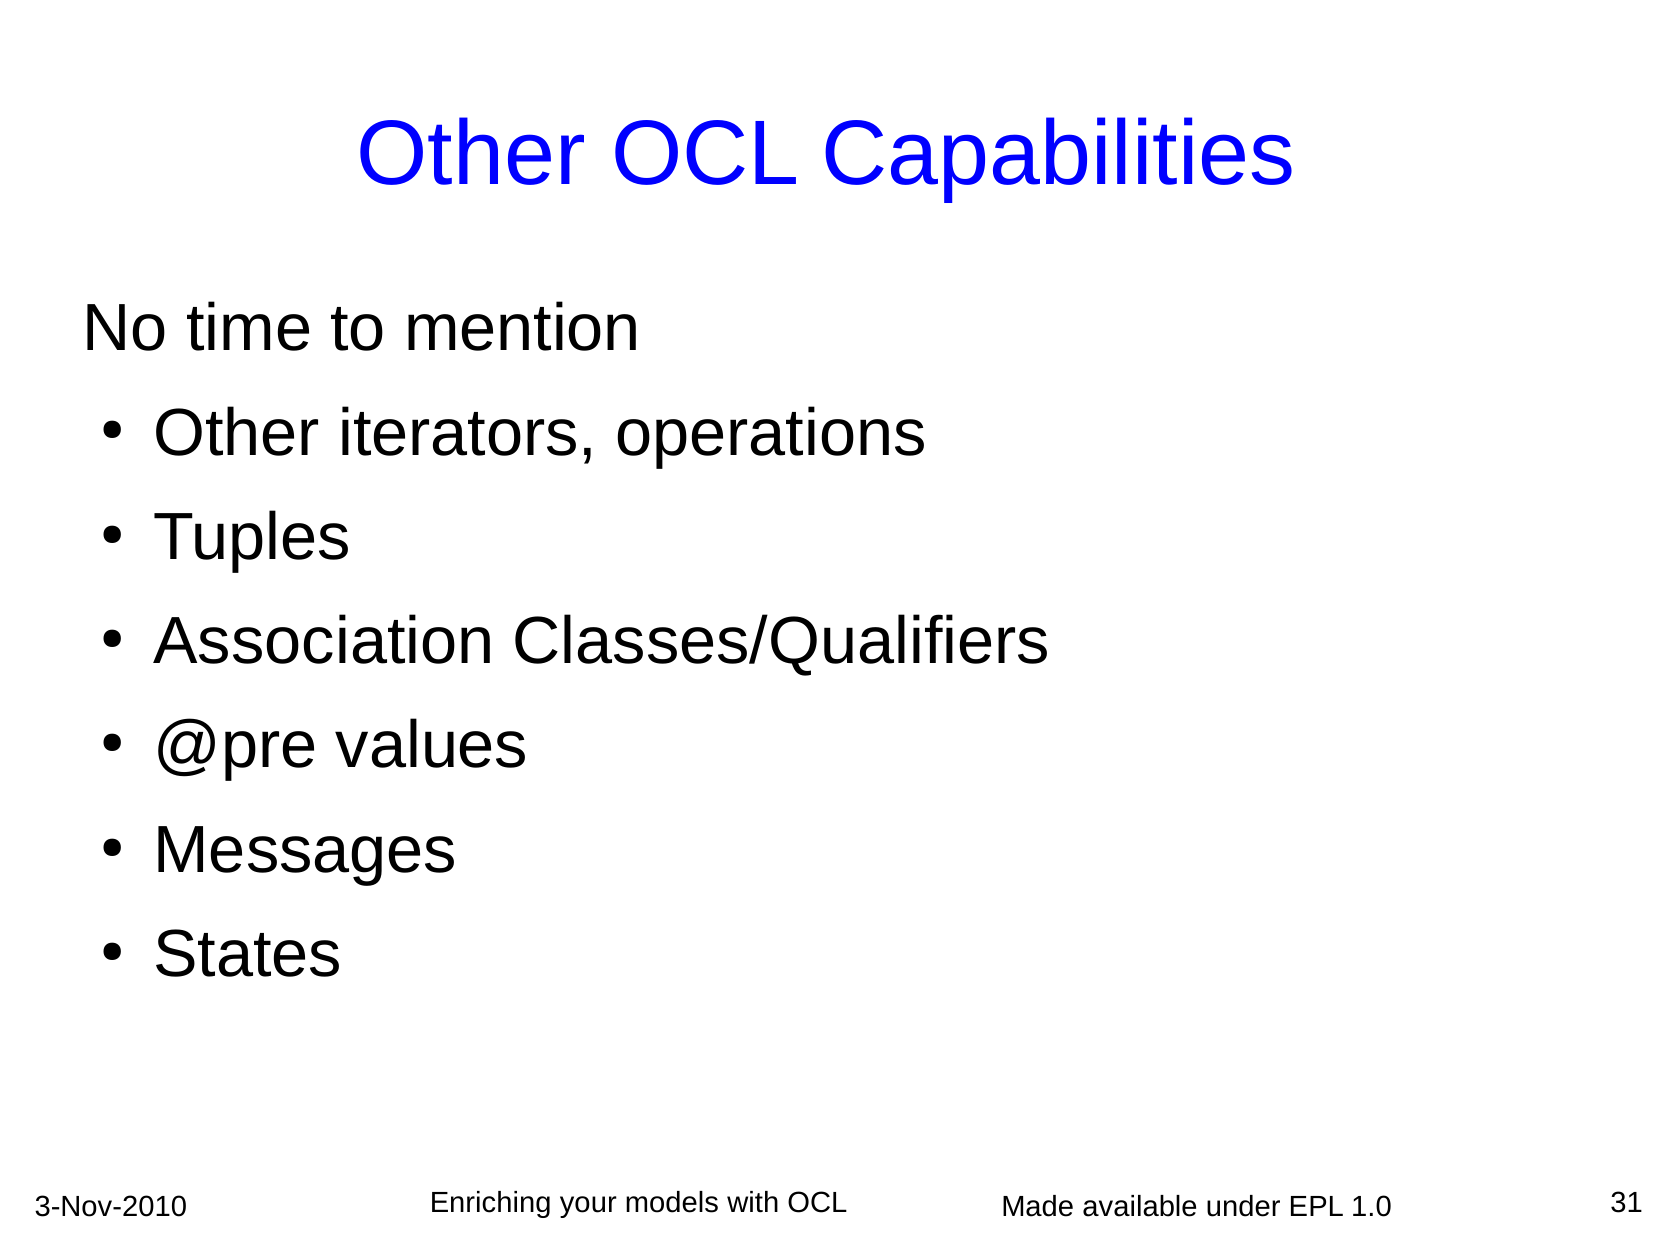

# Other OCL Capabilities
No time to mention
Other iterators, operations
Tuples
Association Classes/Qualifiers
@pre values
Messages
States
Enriching your models with OCL
31
3-Nov-2010